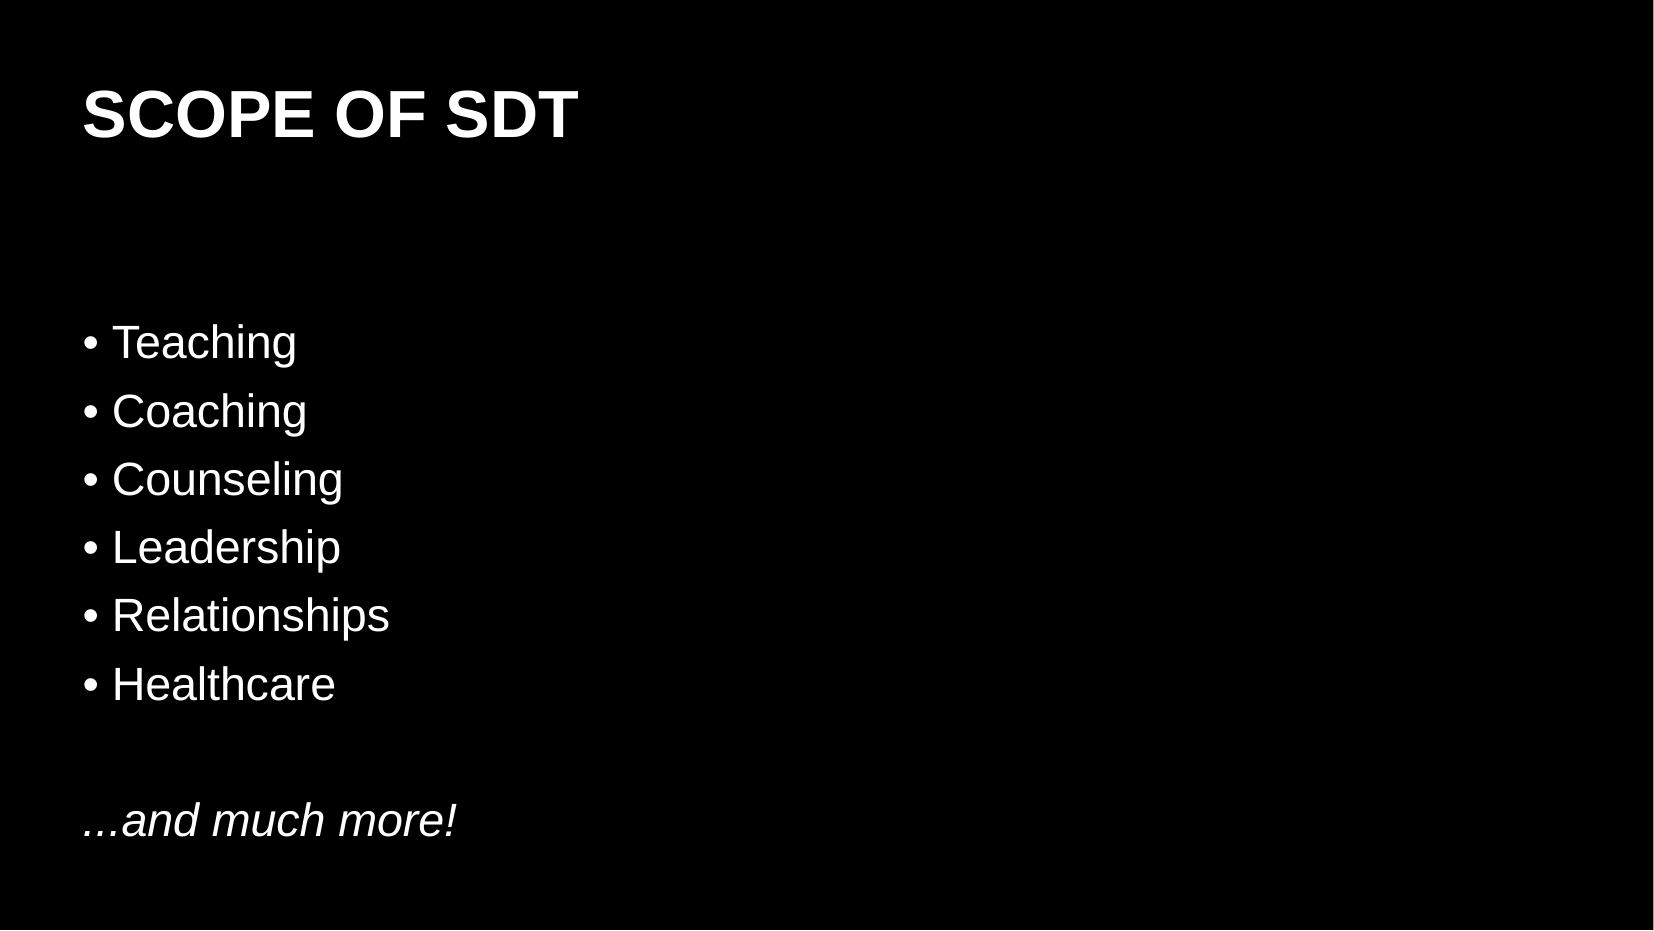

# SCOPE OF SDT
• Teaching
• Coaching
• Counseling
• Leadership
• Relationships
• Healthcare
...and much more!